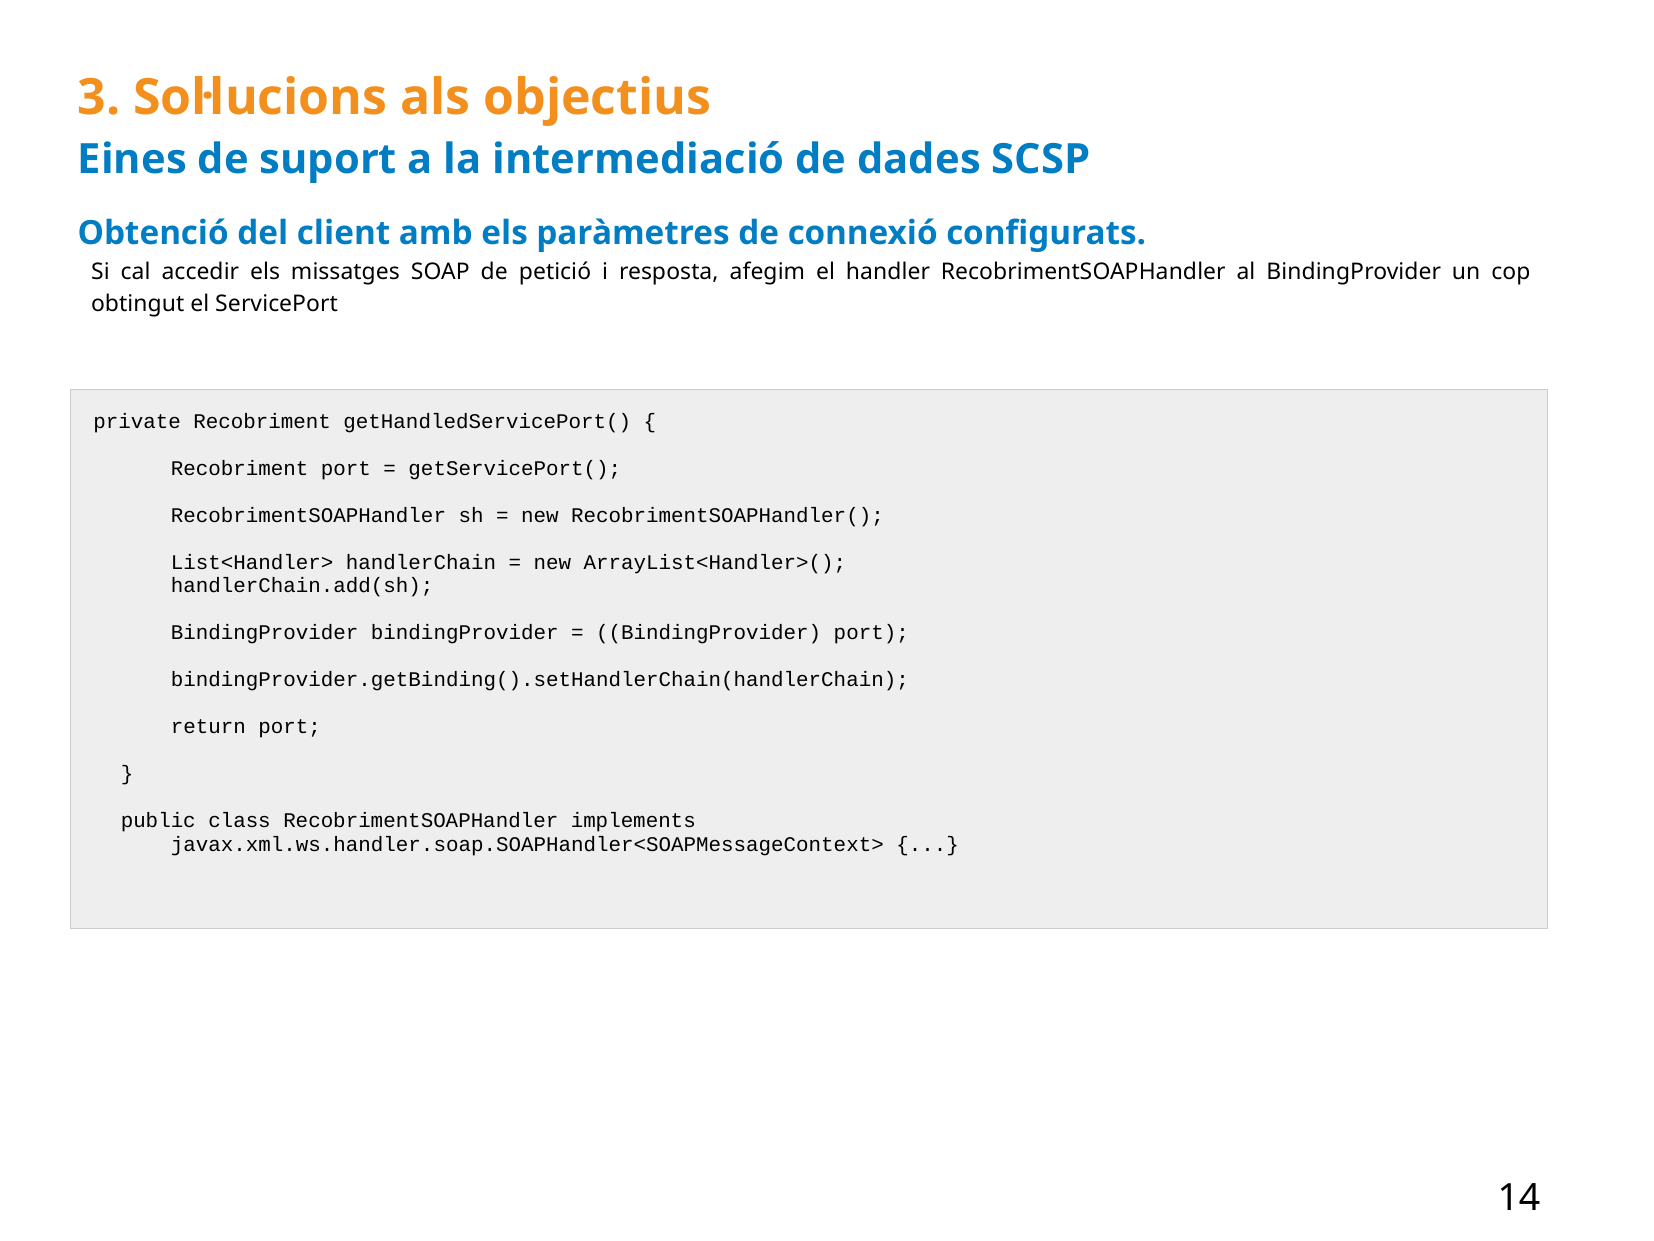

3. Sol·lucions als objectius
Eines de suport a la intermediació de dades SCSP
Obtenció del client amb els paràmetres de connexió configurats.
Si cal accedir els missatges SOAP de petició i resposta, afegim el handler RecobrimentSOAPHandler al BindingProvider un cop obtingut el ServicePort
 private Recobriment getHandledServicePort() {
 Recobriment port = getServicePort();
 RecobrimentSOAPHandler sh = new RecobrimentSOAPHandler();
 List<Handler> handlerChain = new ArrayList<Handler>();
 handlerChain.add(sh);
 BindingProvider bindingProvider = ((BindingProvider) port);
 bindingProvider.getBinding().setHandlerChain(handlerChain);
 return port;
 }
 public class RecobrimentSOAPHandler implements
 javax.xml.ws.handler.soap.SOAPHandler<SOAPMessageContext> {...}